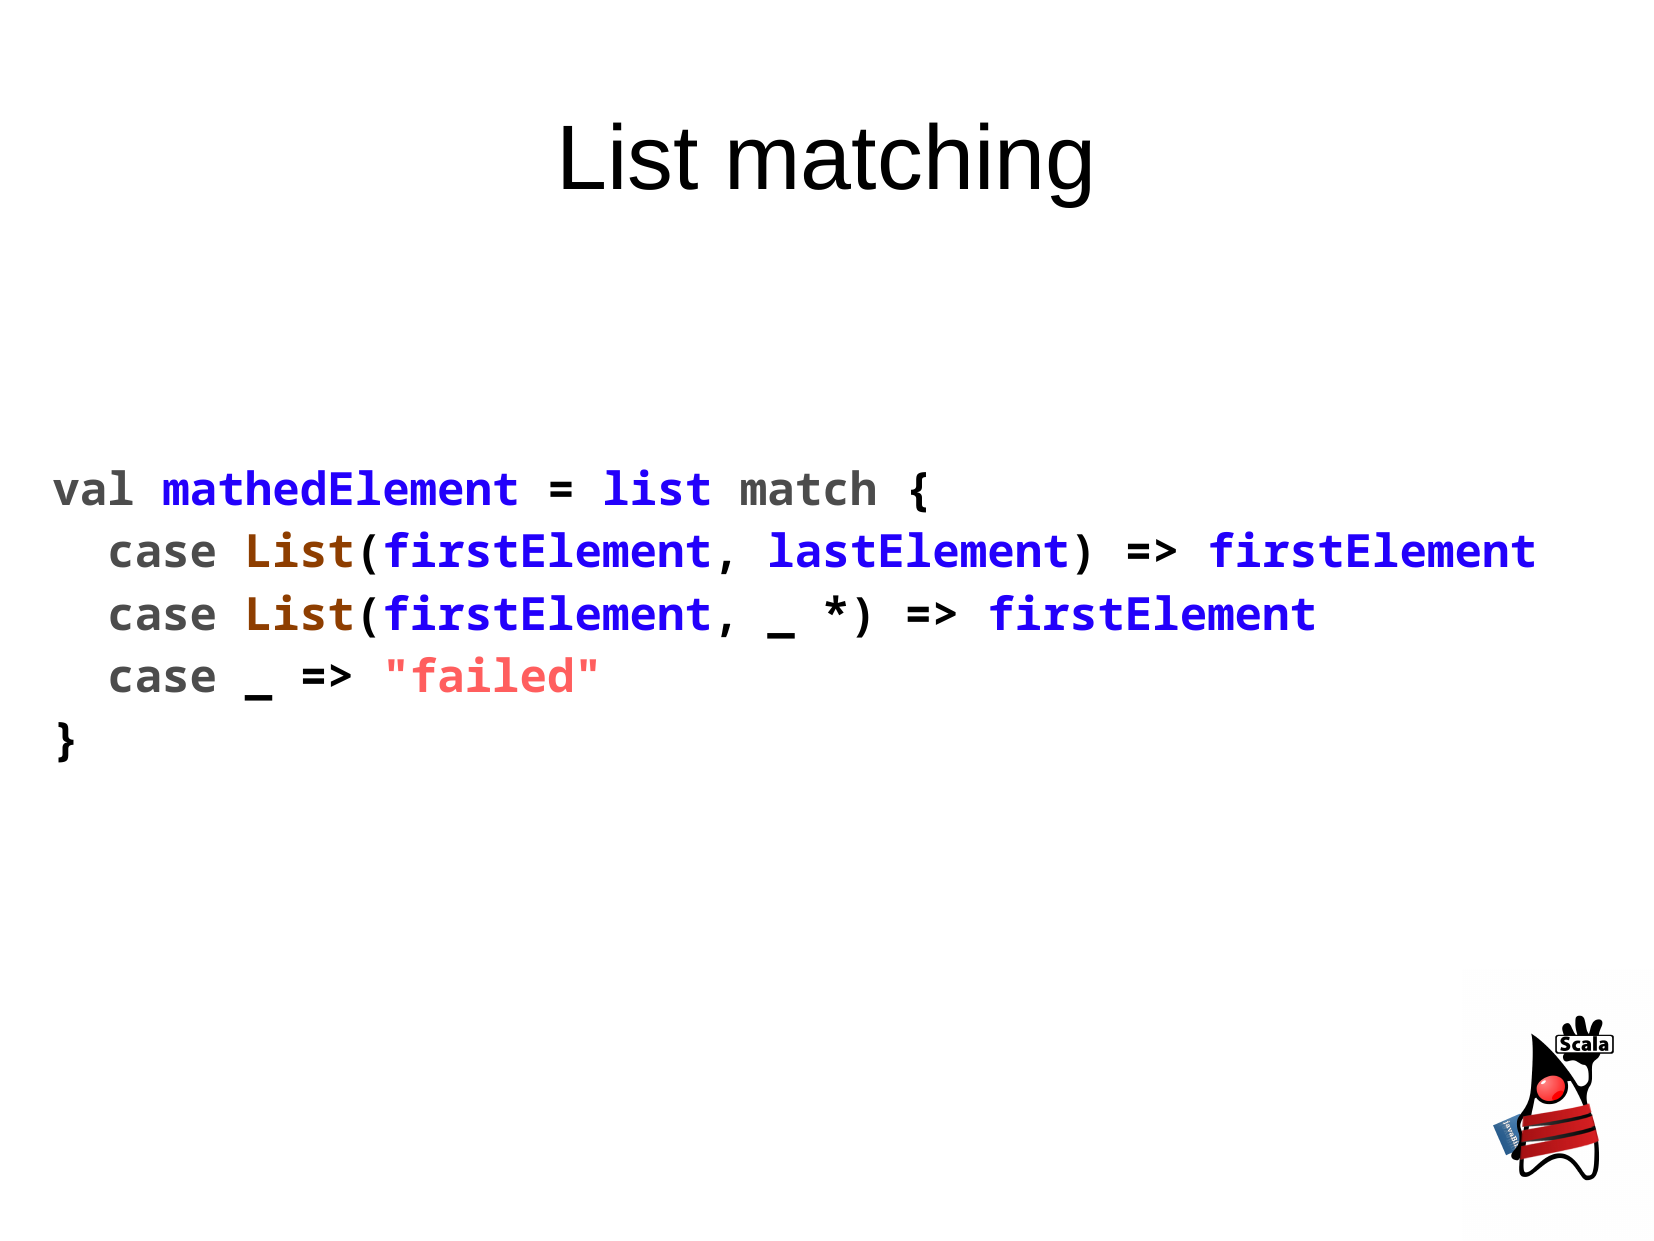

List matching
val mathedElement = list match {
 case List(firstElement, lastElement) => firstElement
 case List(firstElement, _ *) => firstElement
 case _ => "failed"
}